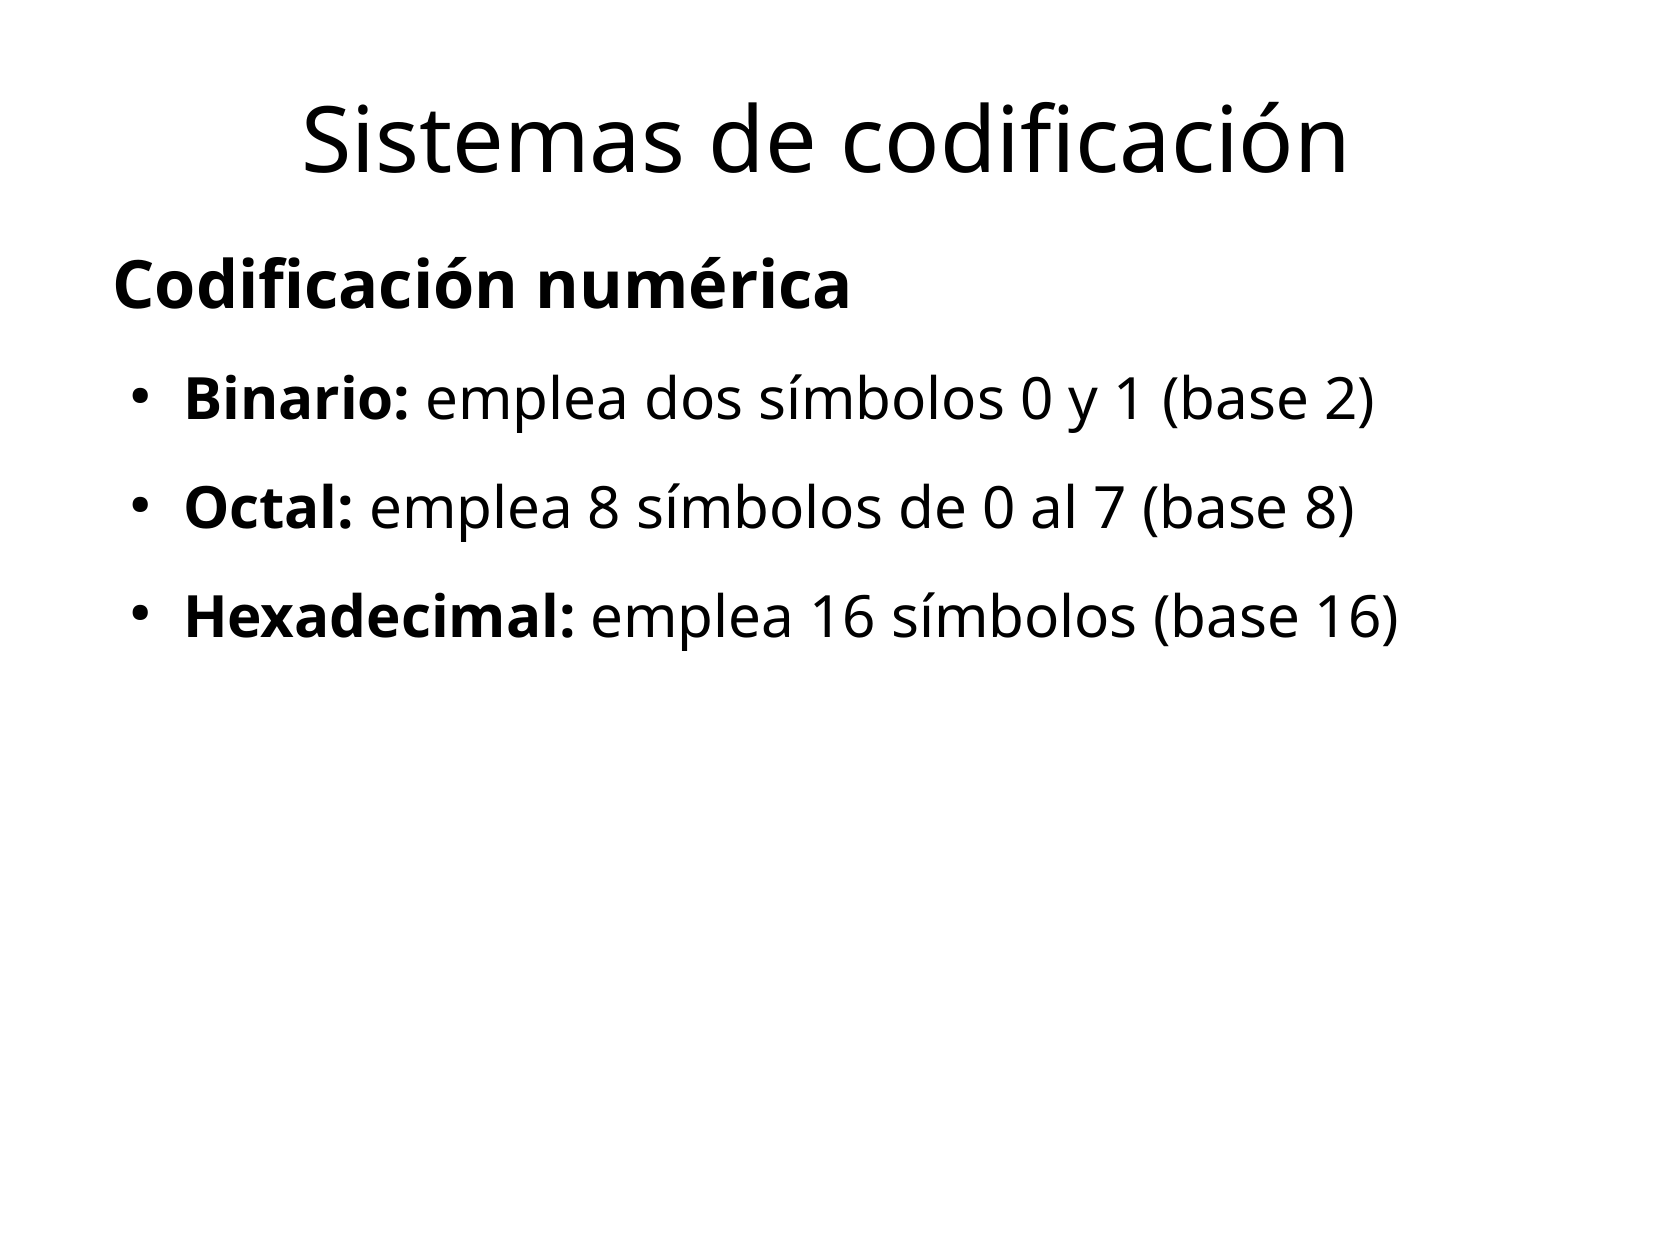

Sistemas de codificación
# Codificación numérica
Binario: emplea dos símbolos 0 y 1 (base 2)
Octal: emplea 8 símbolos de 0 al 7 (base 8)
Hexadecimal: emplea 16 símbolos (base 16)